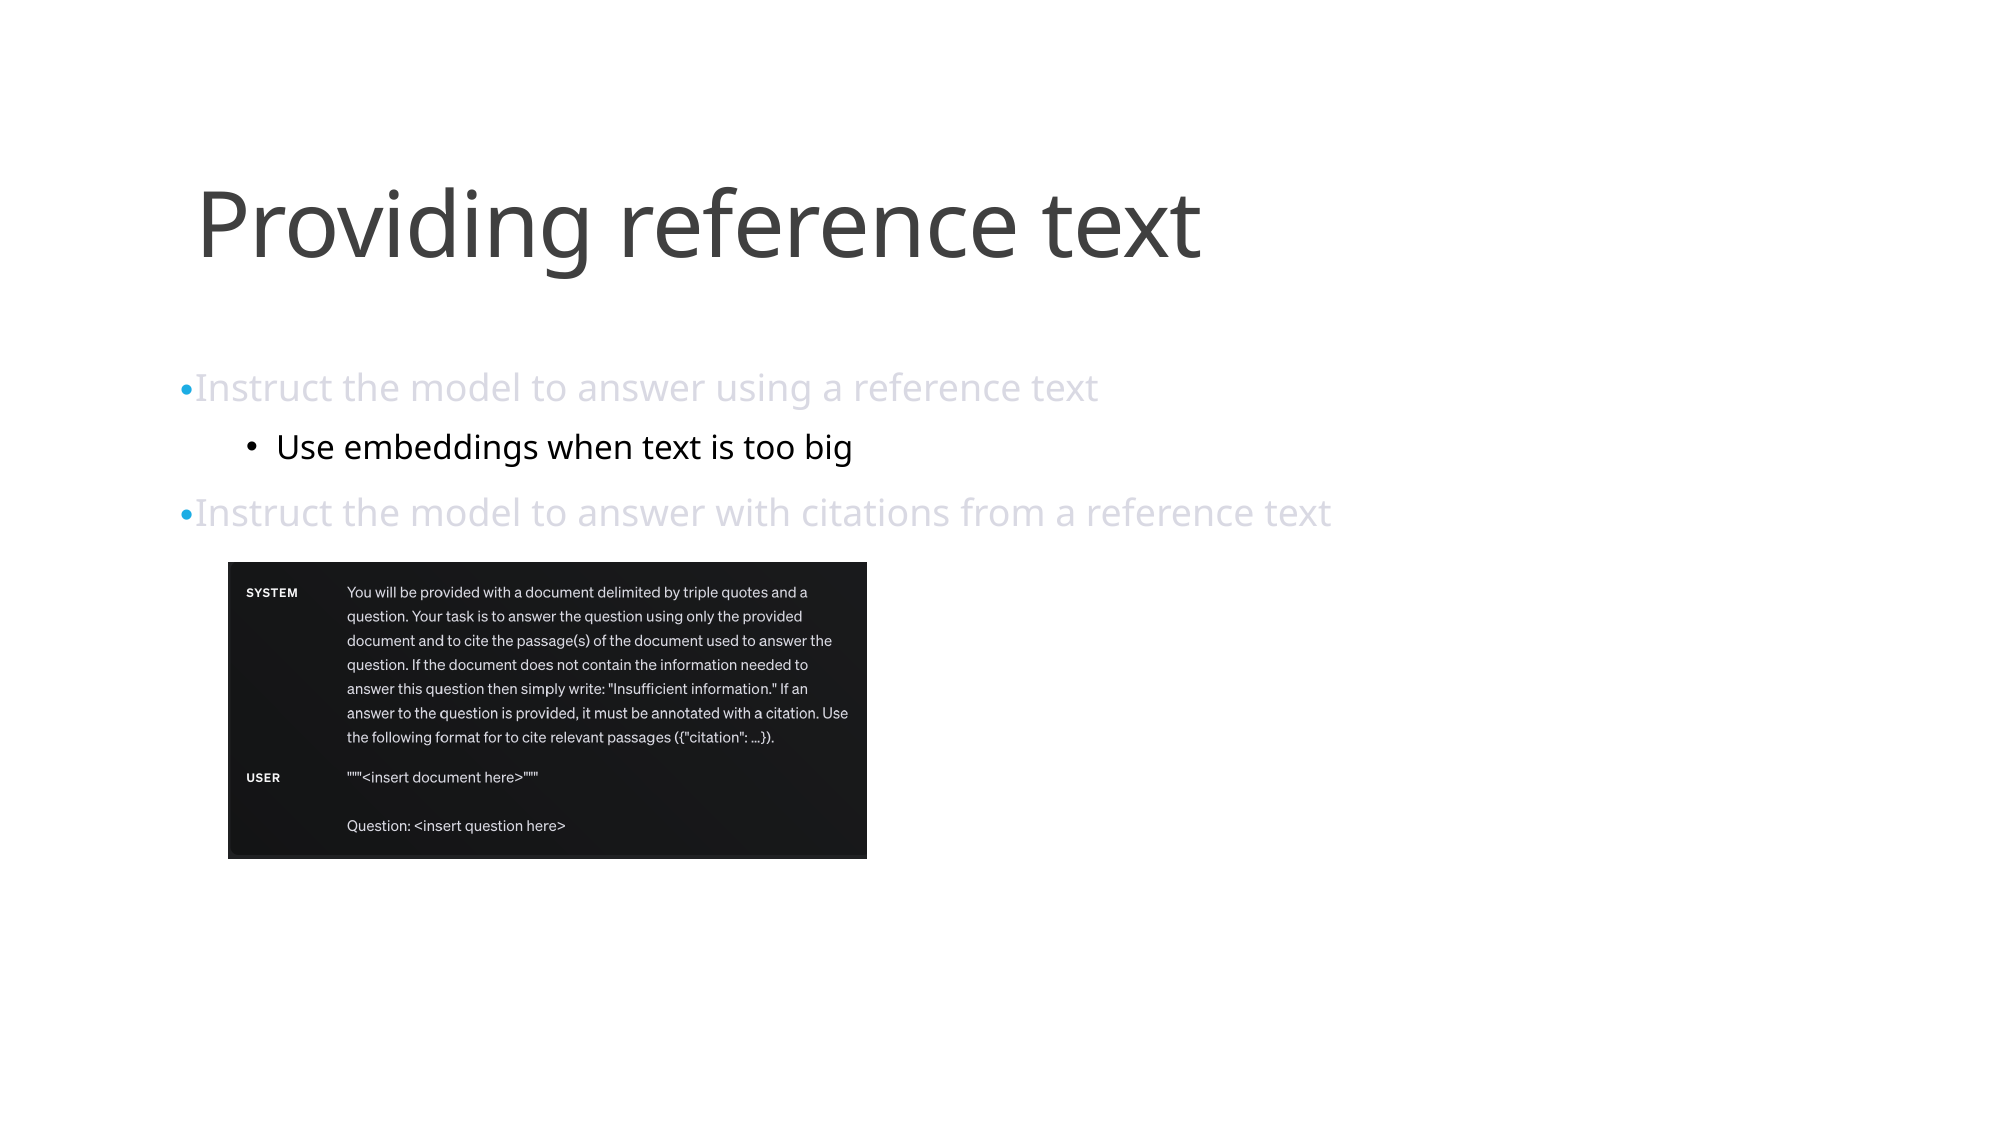

# Providing reference text
Instruct the model to answer using a reference text
Use embeddings when text is too big
Instruct the model to answer with citations from a reference text